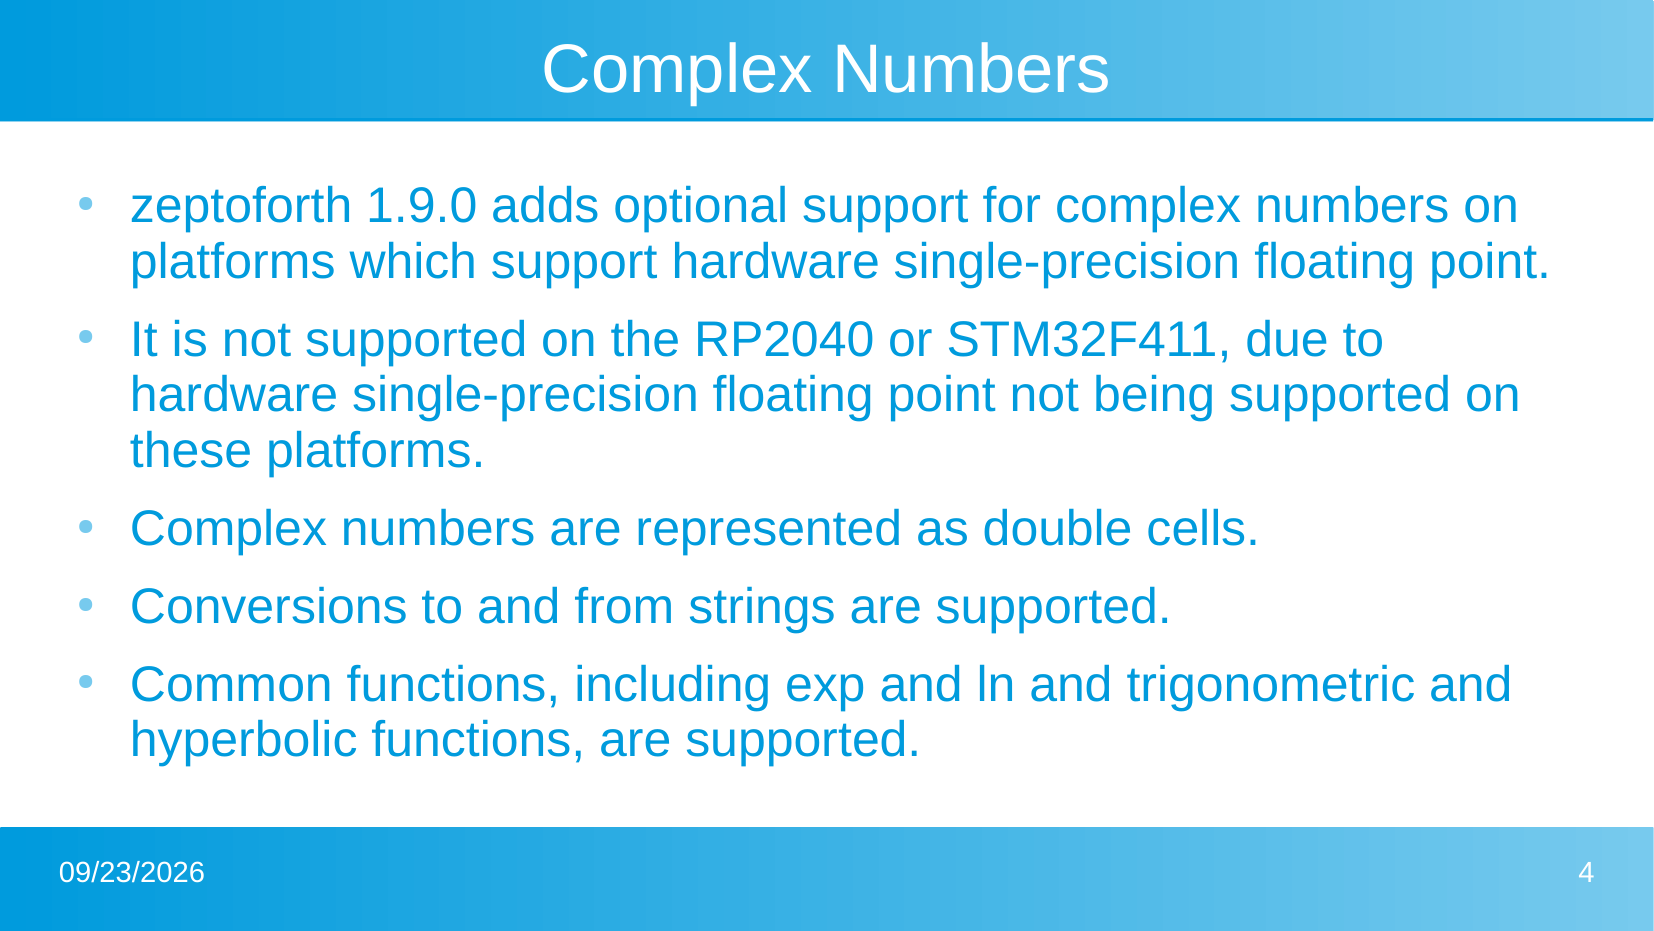

# Complex Numbers
zeptoforth 1.9.0 adds optional support for complex numbers on platforms which support hardware single-precision floating point.
It is not supported on the RP2040 or STM32F411, due to hardware single-precision floating point not being supported on these platforms.
Complex numbers are represented as double cells.
Conversions to and from strings are supported.
Common functions, including exp and ln and trigonometric and hyperbolic functions, are supported.
4